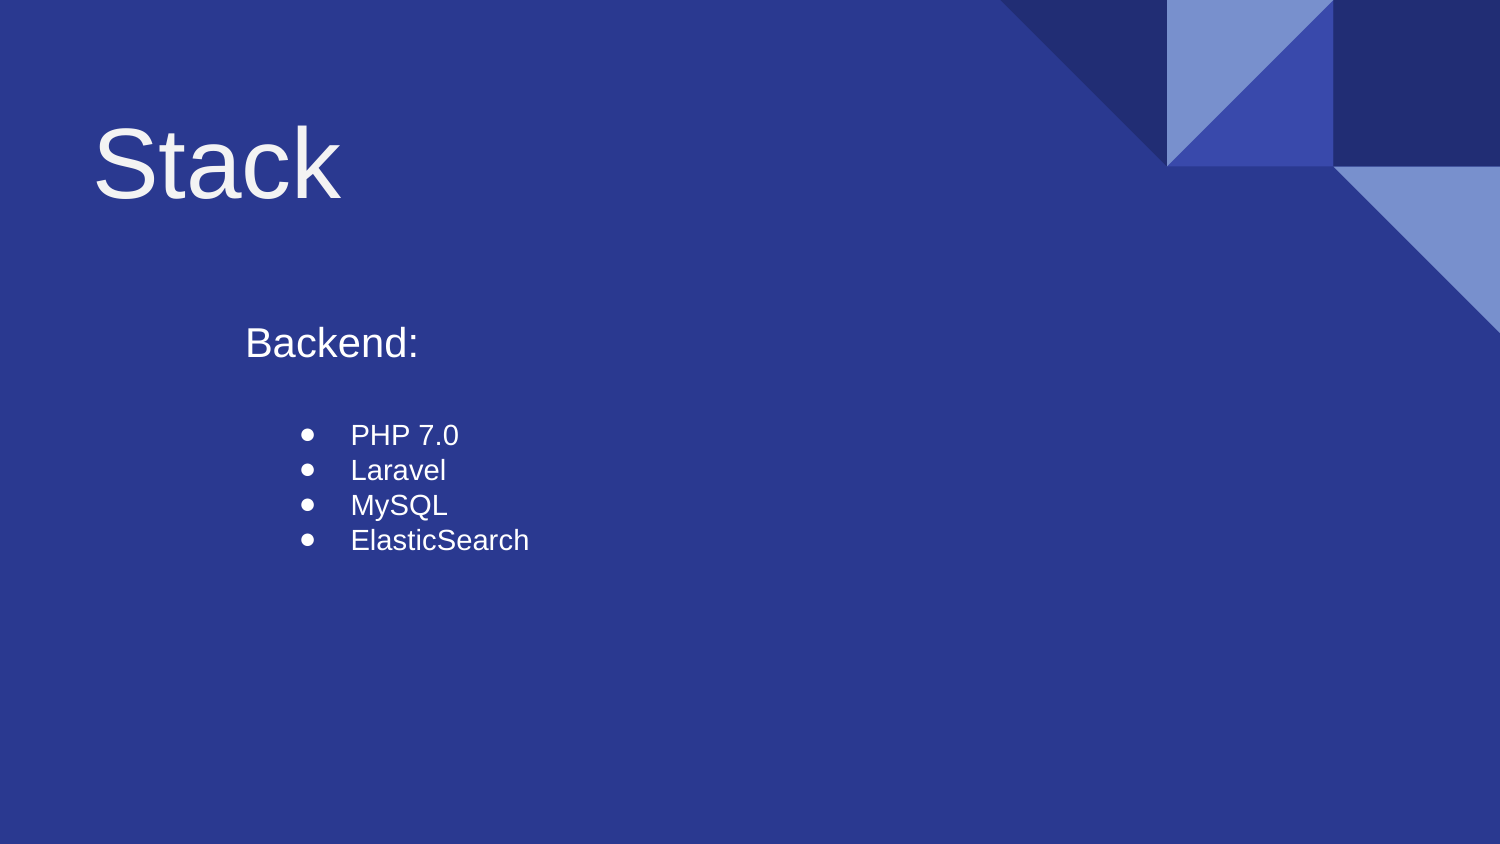

Stack
Backend:
PHP 7.0
Laravel
MySQL
ElasticSearch